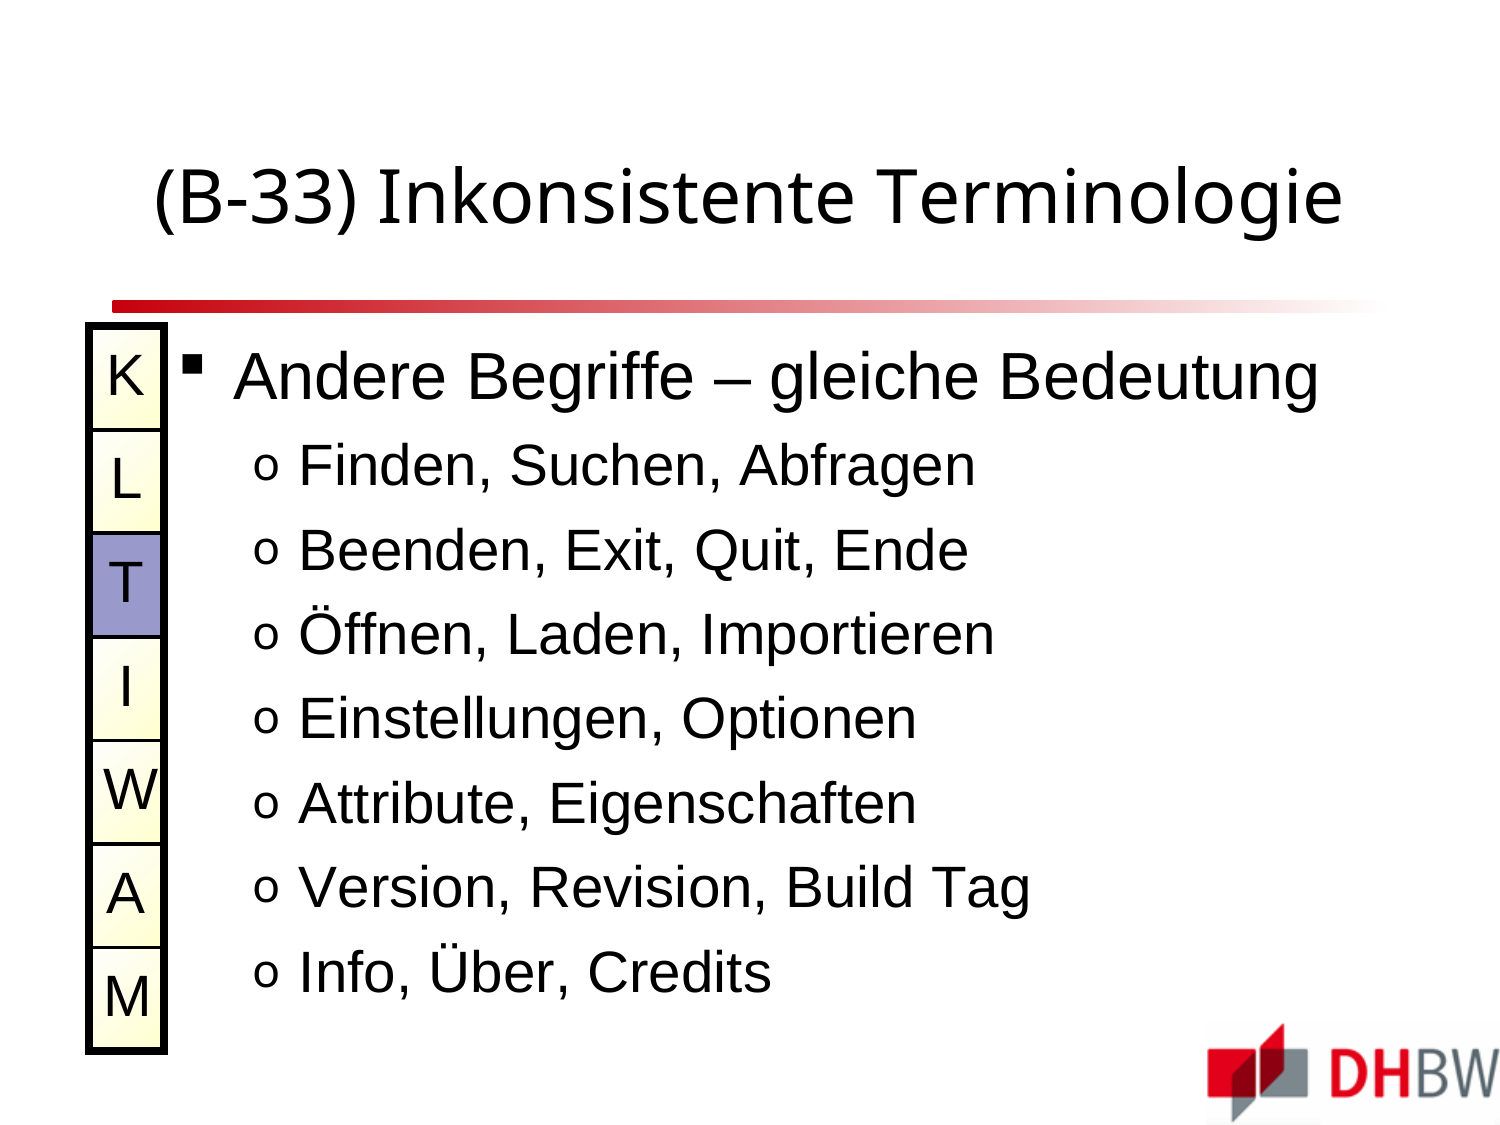

# (B-33) Inkonsistente Terminologie
Andere Begriffe – gleiche Bedeutung
Finden, Suchen, Abfragen
Beenden, Exit, Quit, Ende
Öffnen, Laden, Importieren
Einstellungen, Optionen
Attribute, Eigenschaften
Version, Revision, Build Tag
Info, Über, Credits
| K |
| --- |
| L |
| T |
| I |
| W |
| A |
| M |